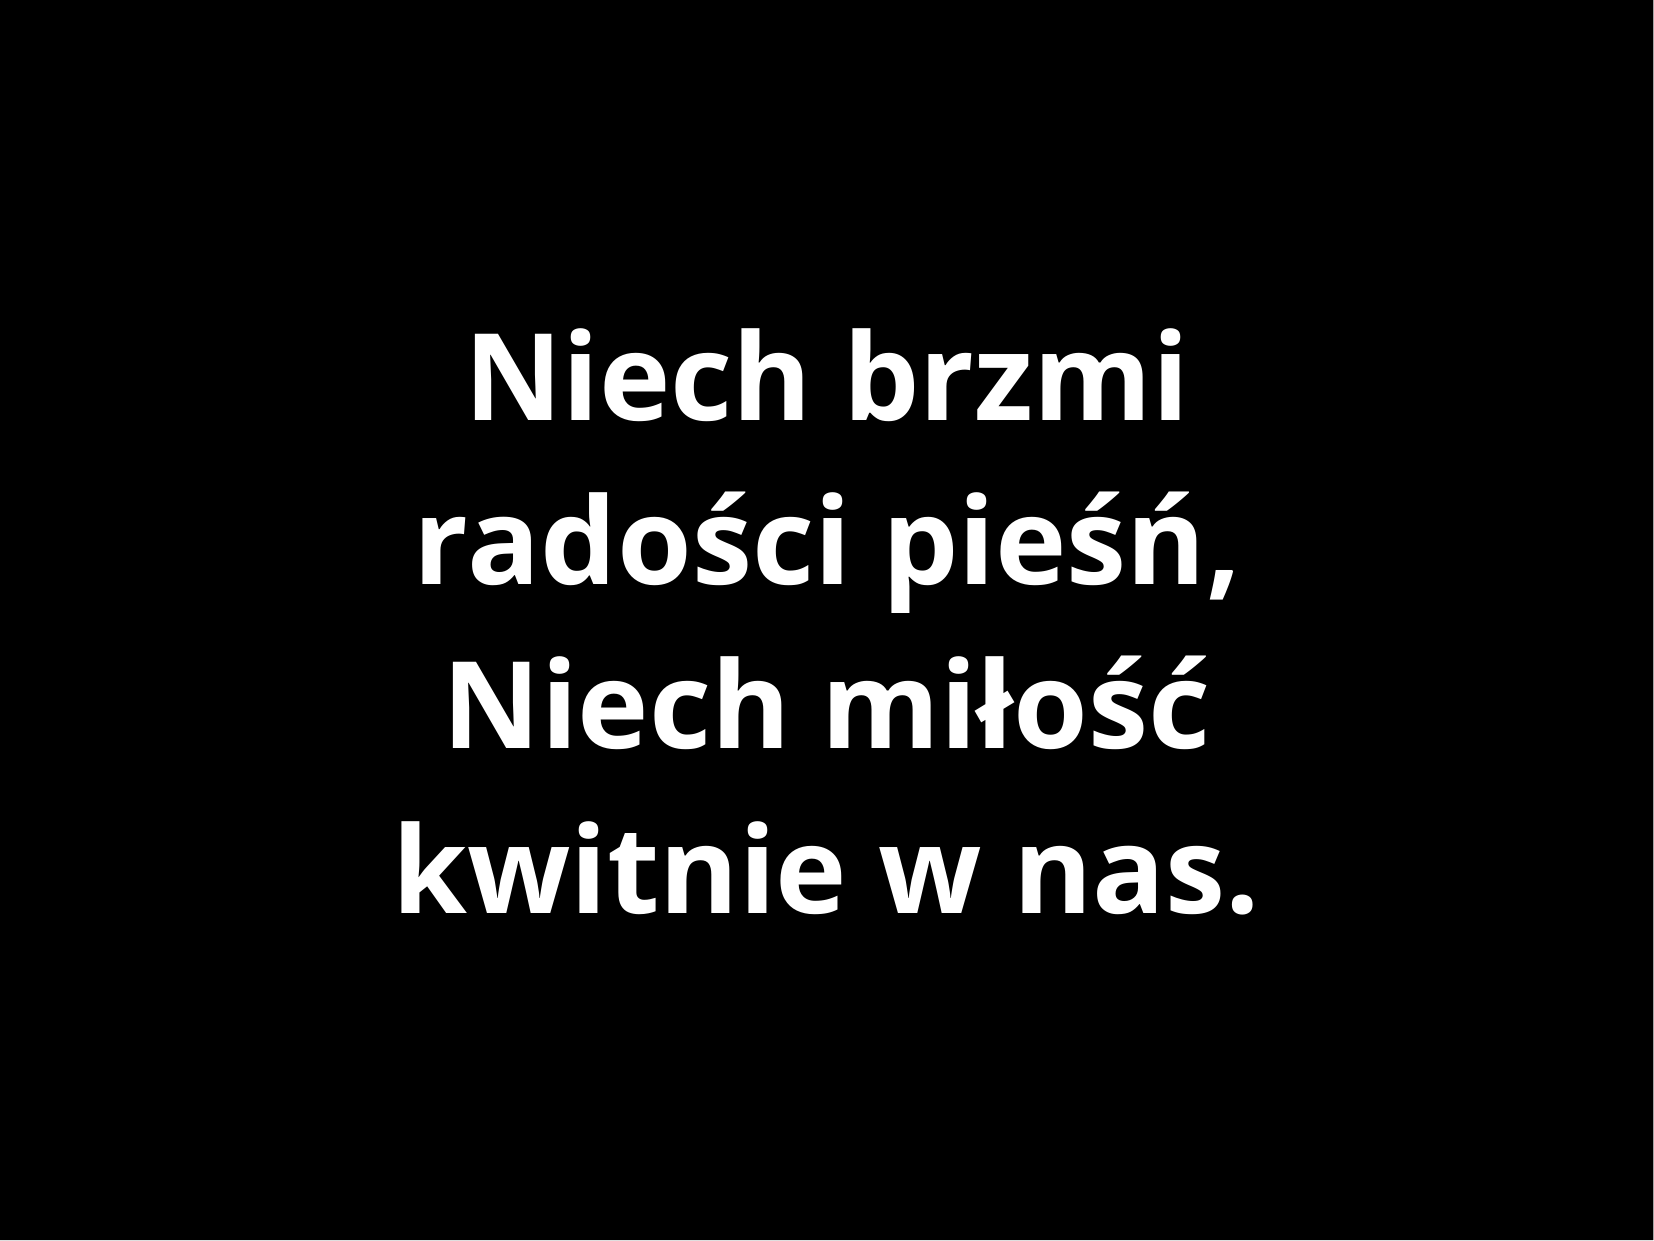

# Niech brzmi radości pieśń, Niech miłość kwitnie w nas.